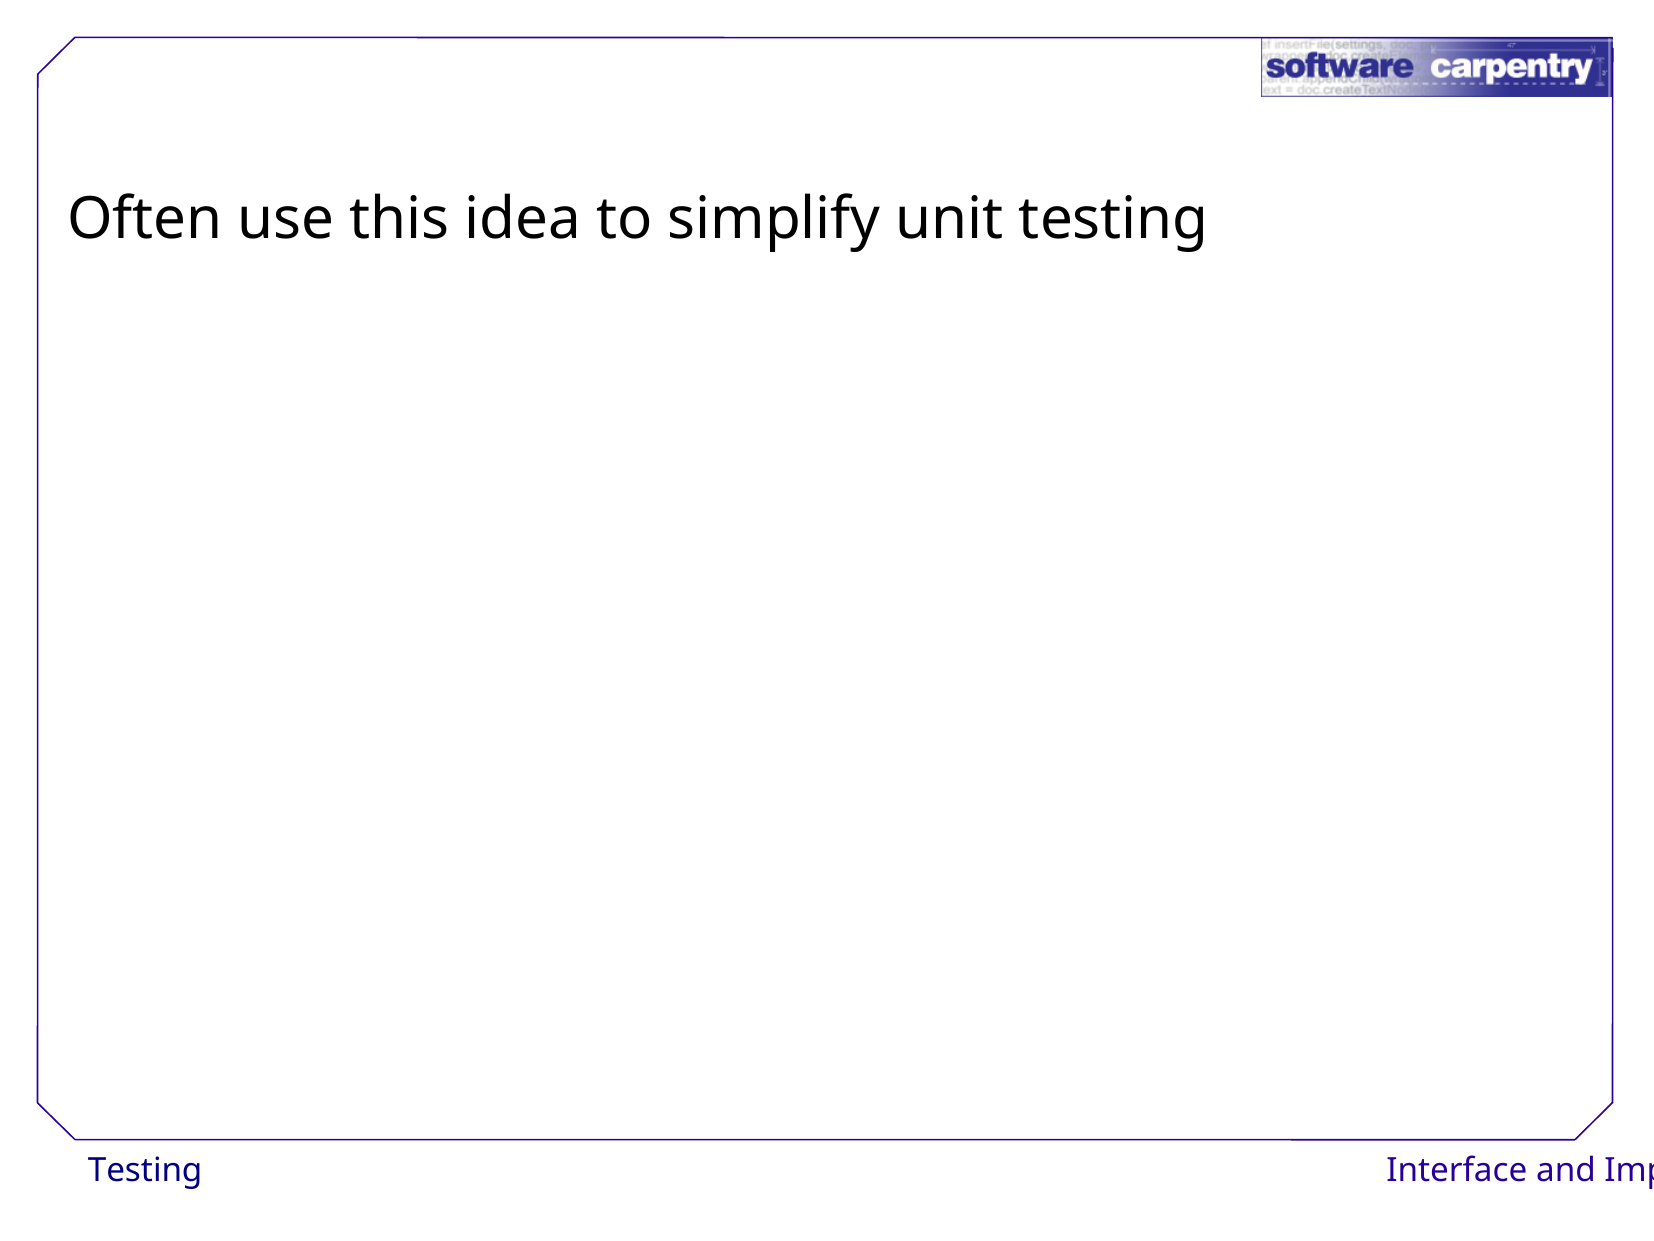

Often use this idea to simplify unit testing